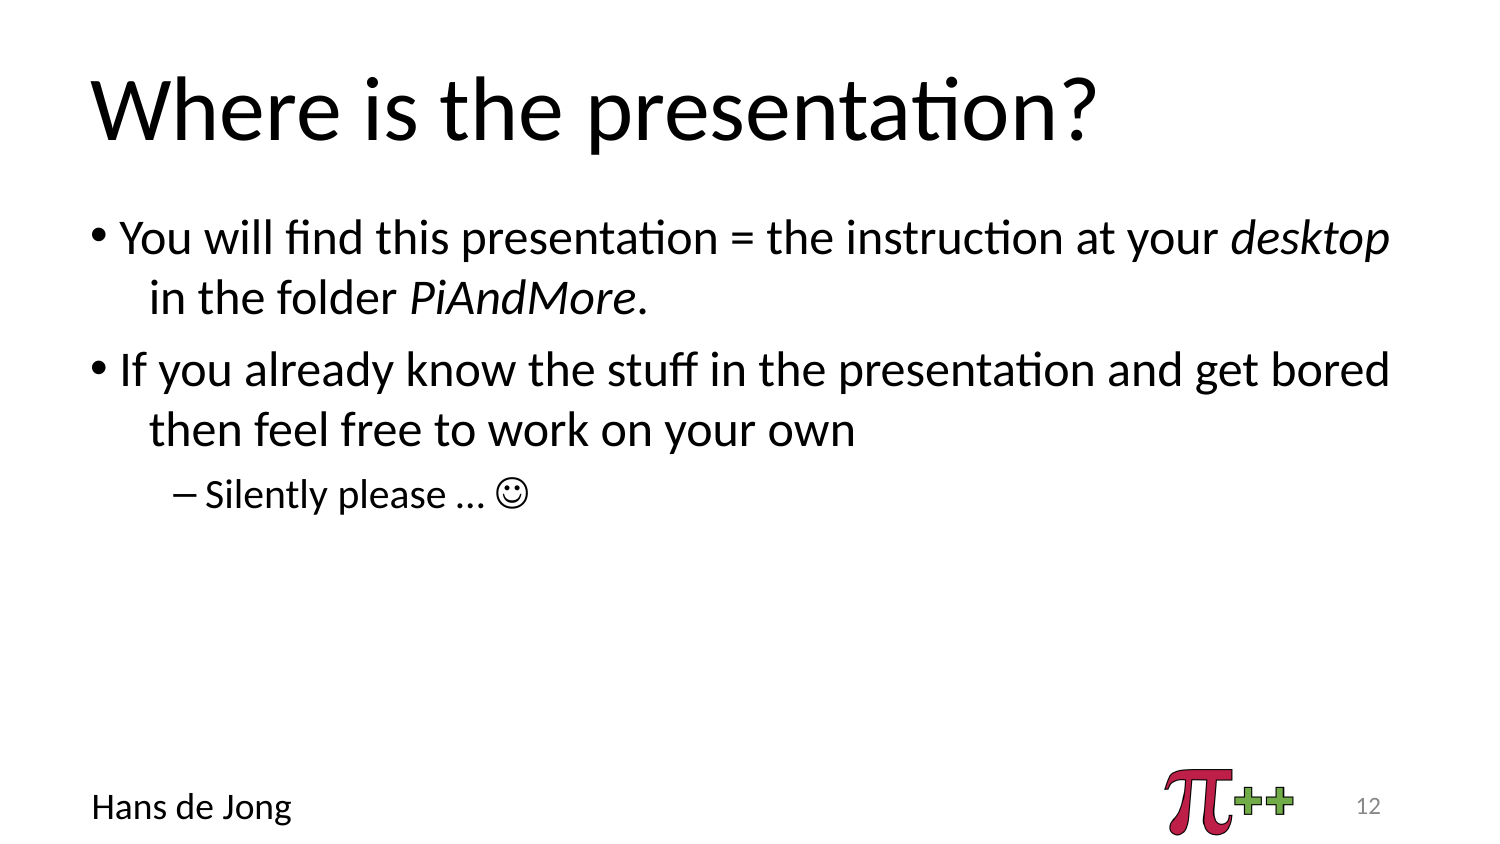

# Where is the presentation?
You will find this presentation = the instruction at your desktop in the folder PiAndMore.
If you already know the stuff in the presentation and get bored then feel free to work on your own
Silently please … 
12